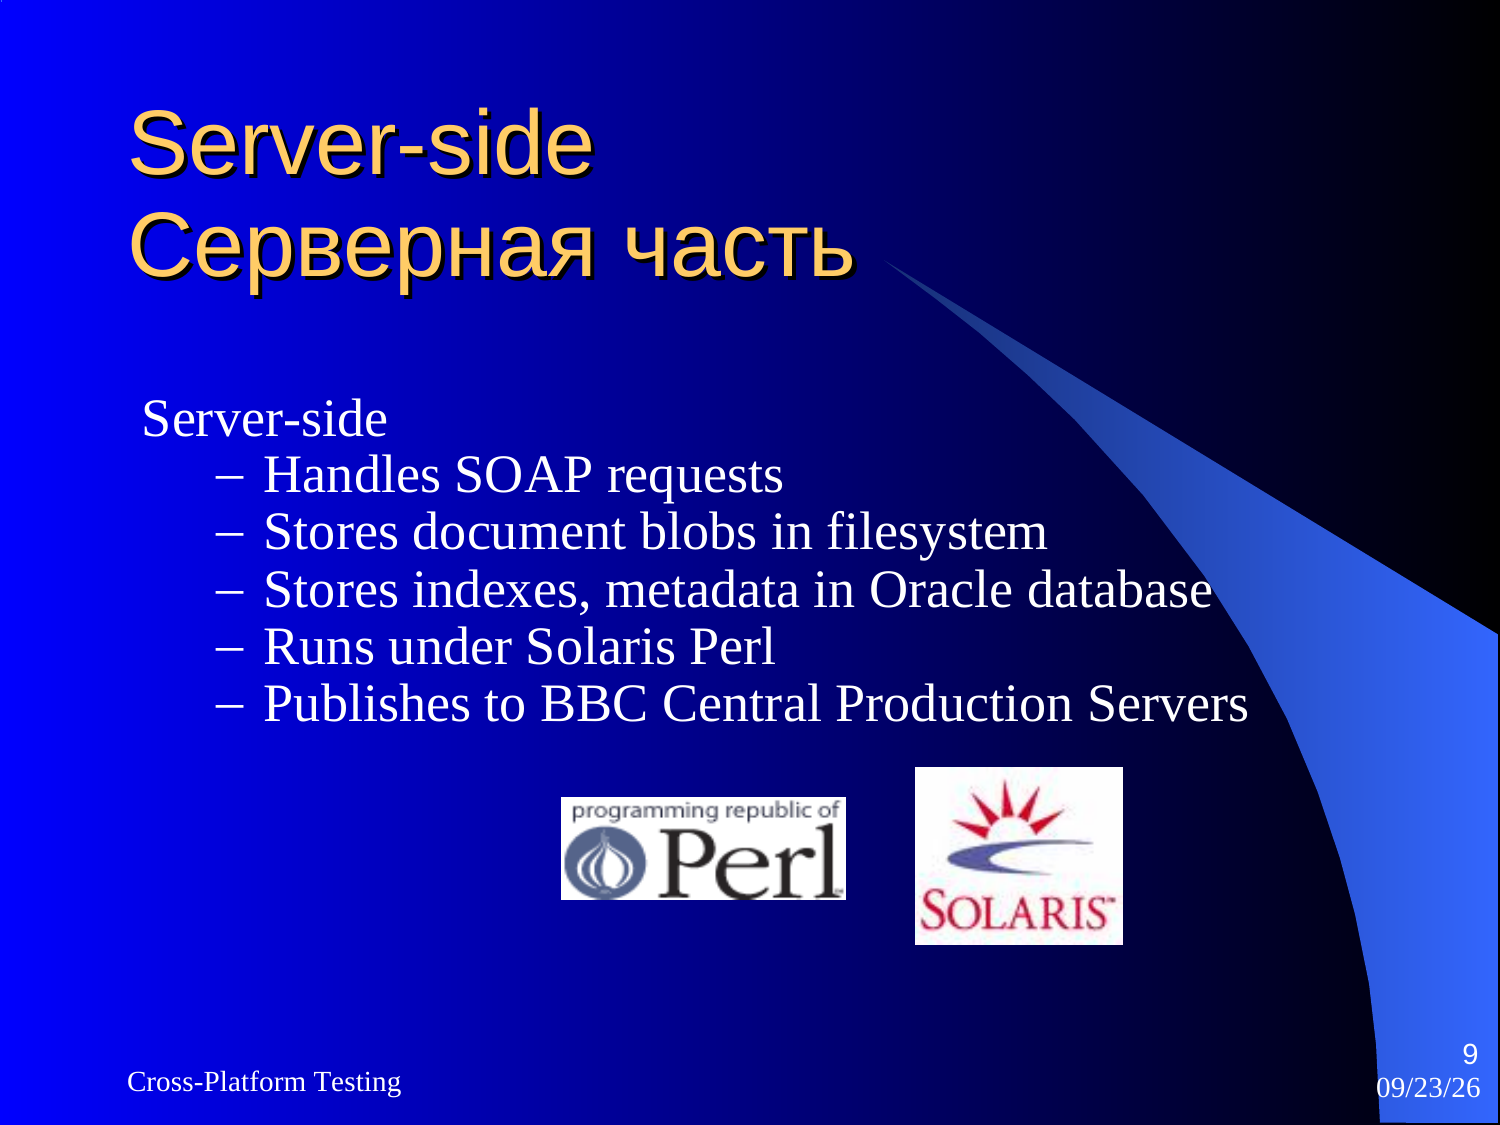

# Server-side Серверная часть
Server-side
Handles SOAP requests
Stores document blobs in filesystem
Stores indexes, metadata in Oracle database
Runs under Solaris Perl
Publishes to BBC Central Production Servers
9
Cross-Platform Testing